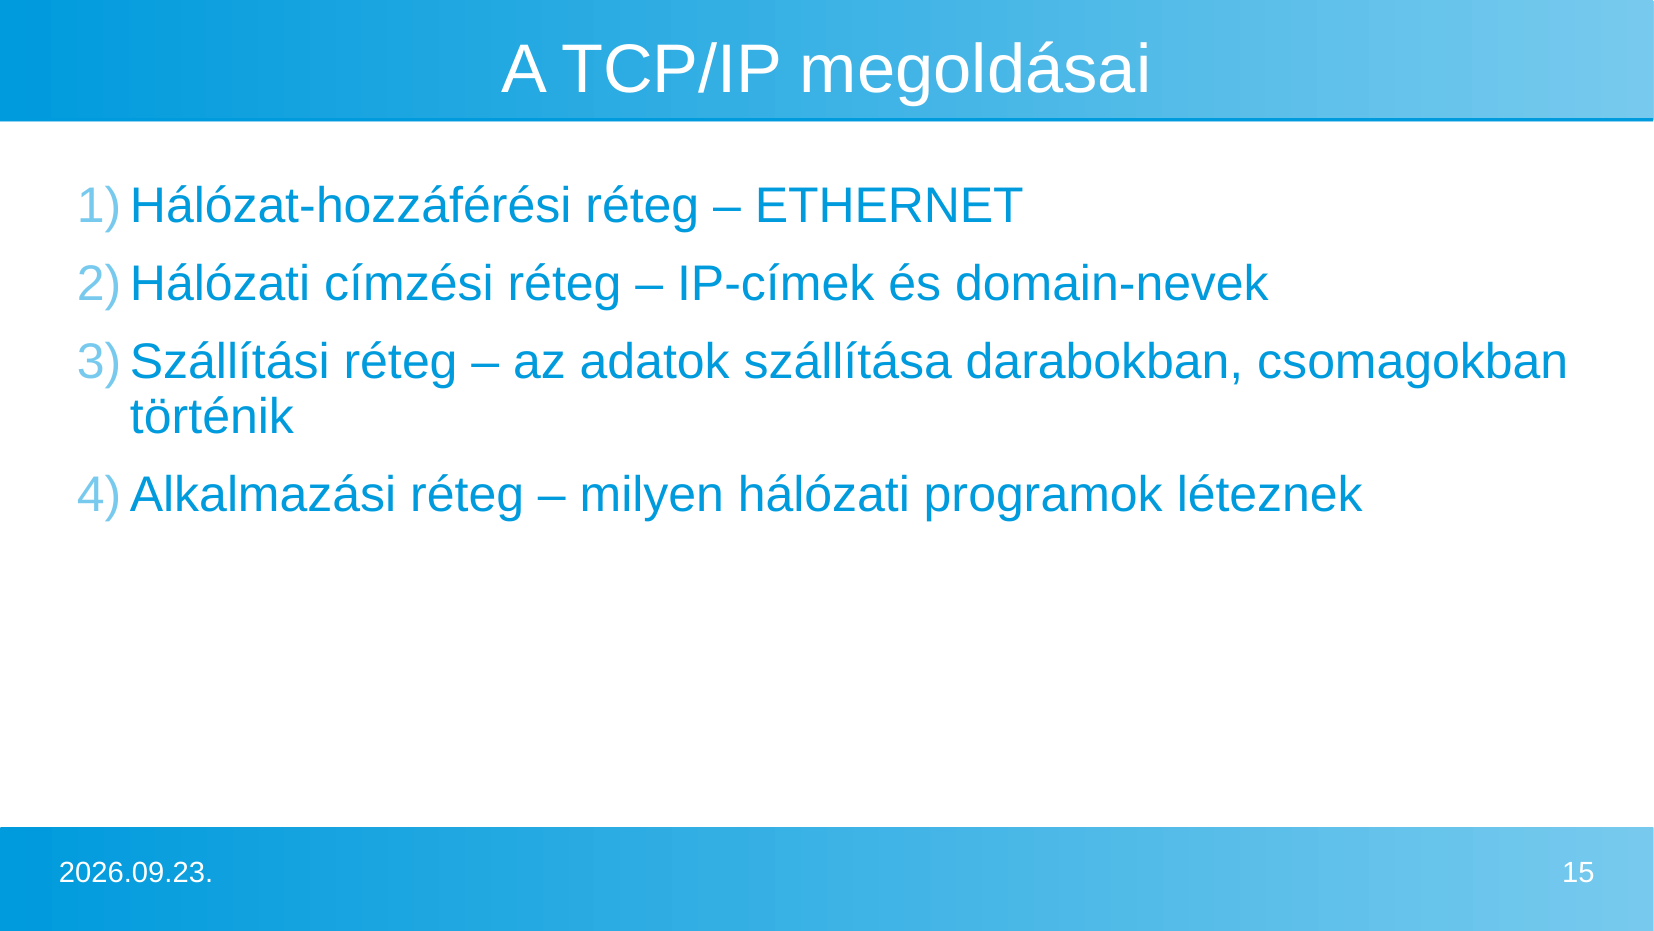

# A TCP/IP megoldásai
Hálózat-hozzáférési réteg – ETHERNET
Hálózati címzési réteg – IP-címek és domain-nevek
Szállítási réteg – az adatok szállítása darabokban, csomagokban történik
Alkalmazási réteg – milyen hálózati programok léteznek
15